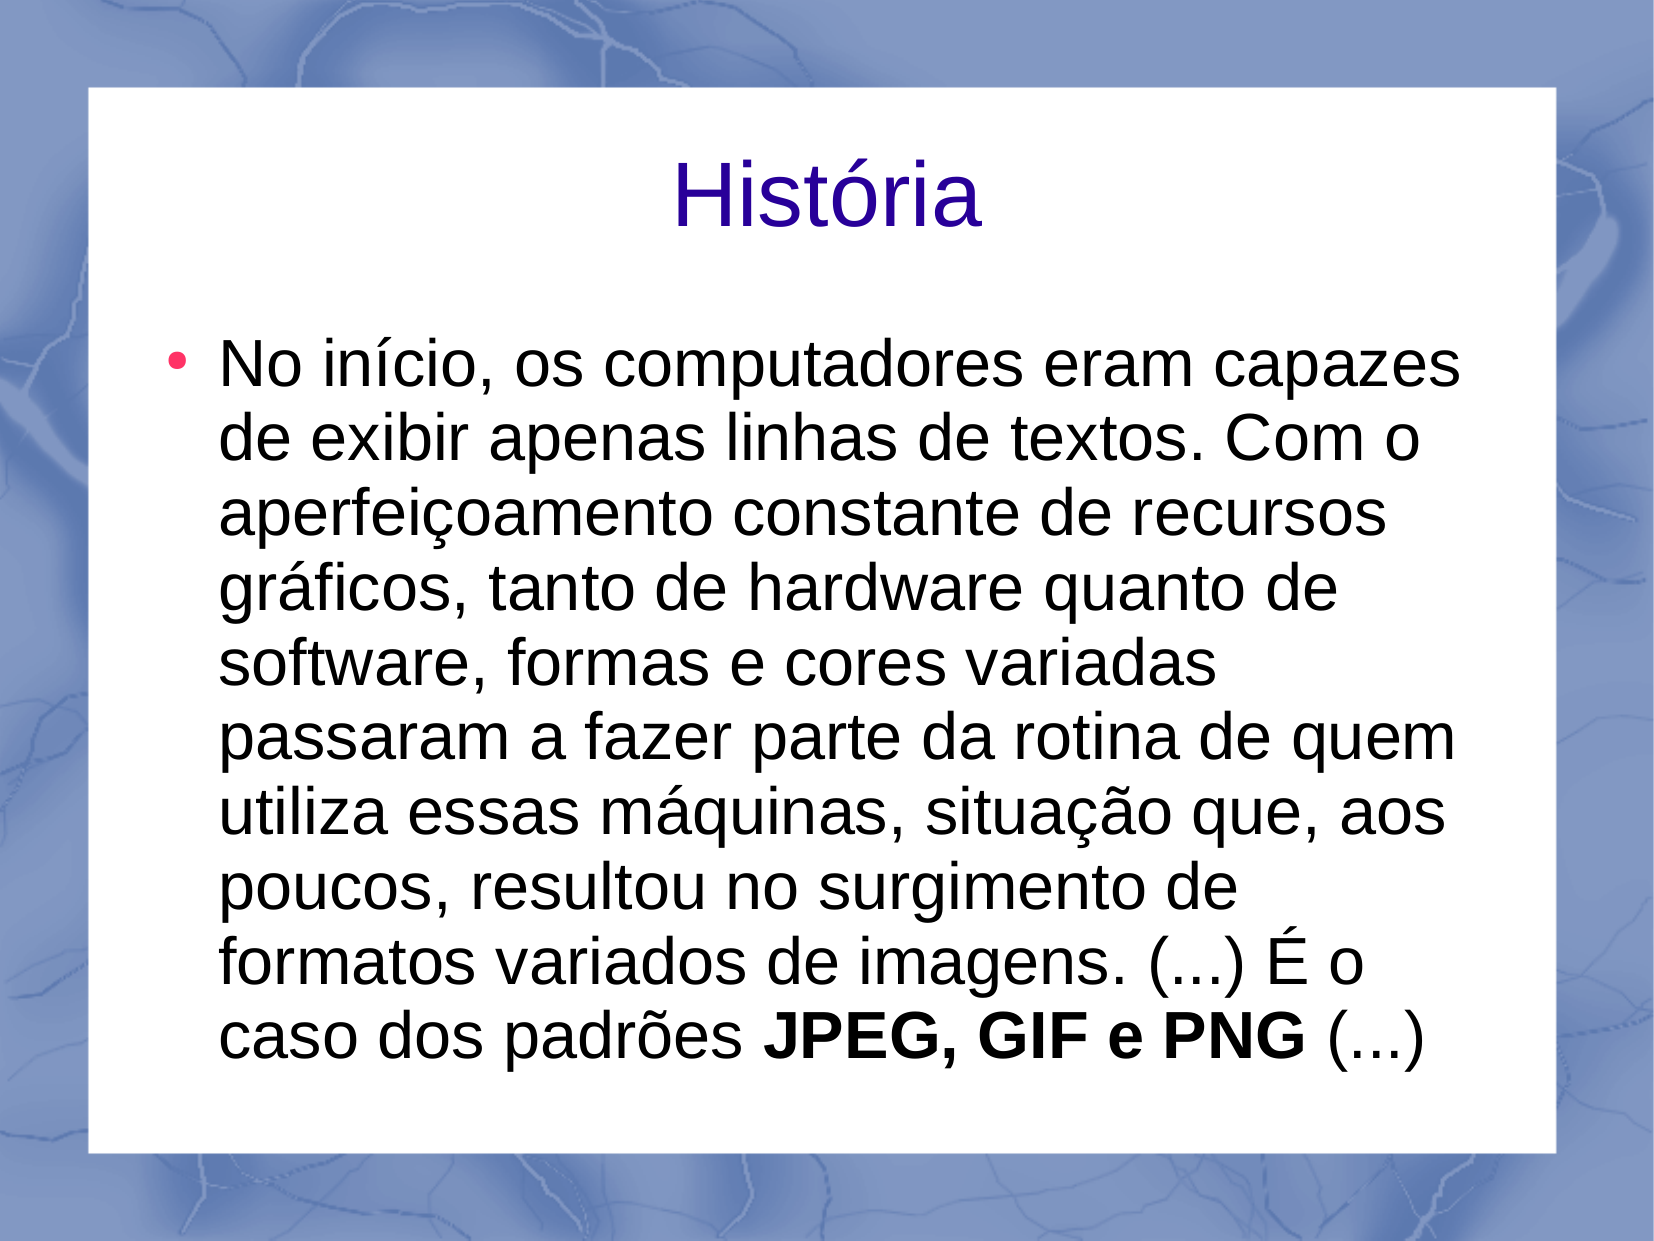

# História
No início, os computadores eram capazes de exibir apenas linhas de textos. Com o aperfeiçoamento constante de recursos gráficos, tanto de hardware quanto de software, formas e cores variadas passaram a fazer parte da rotina de quem utiliza essas máquinas, situação que, aos poucos, resultou no surgimento de formatos variados de imagens. (...) É o caso dos padrões JPEG, GIF e PNG (...)